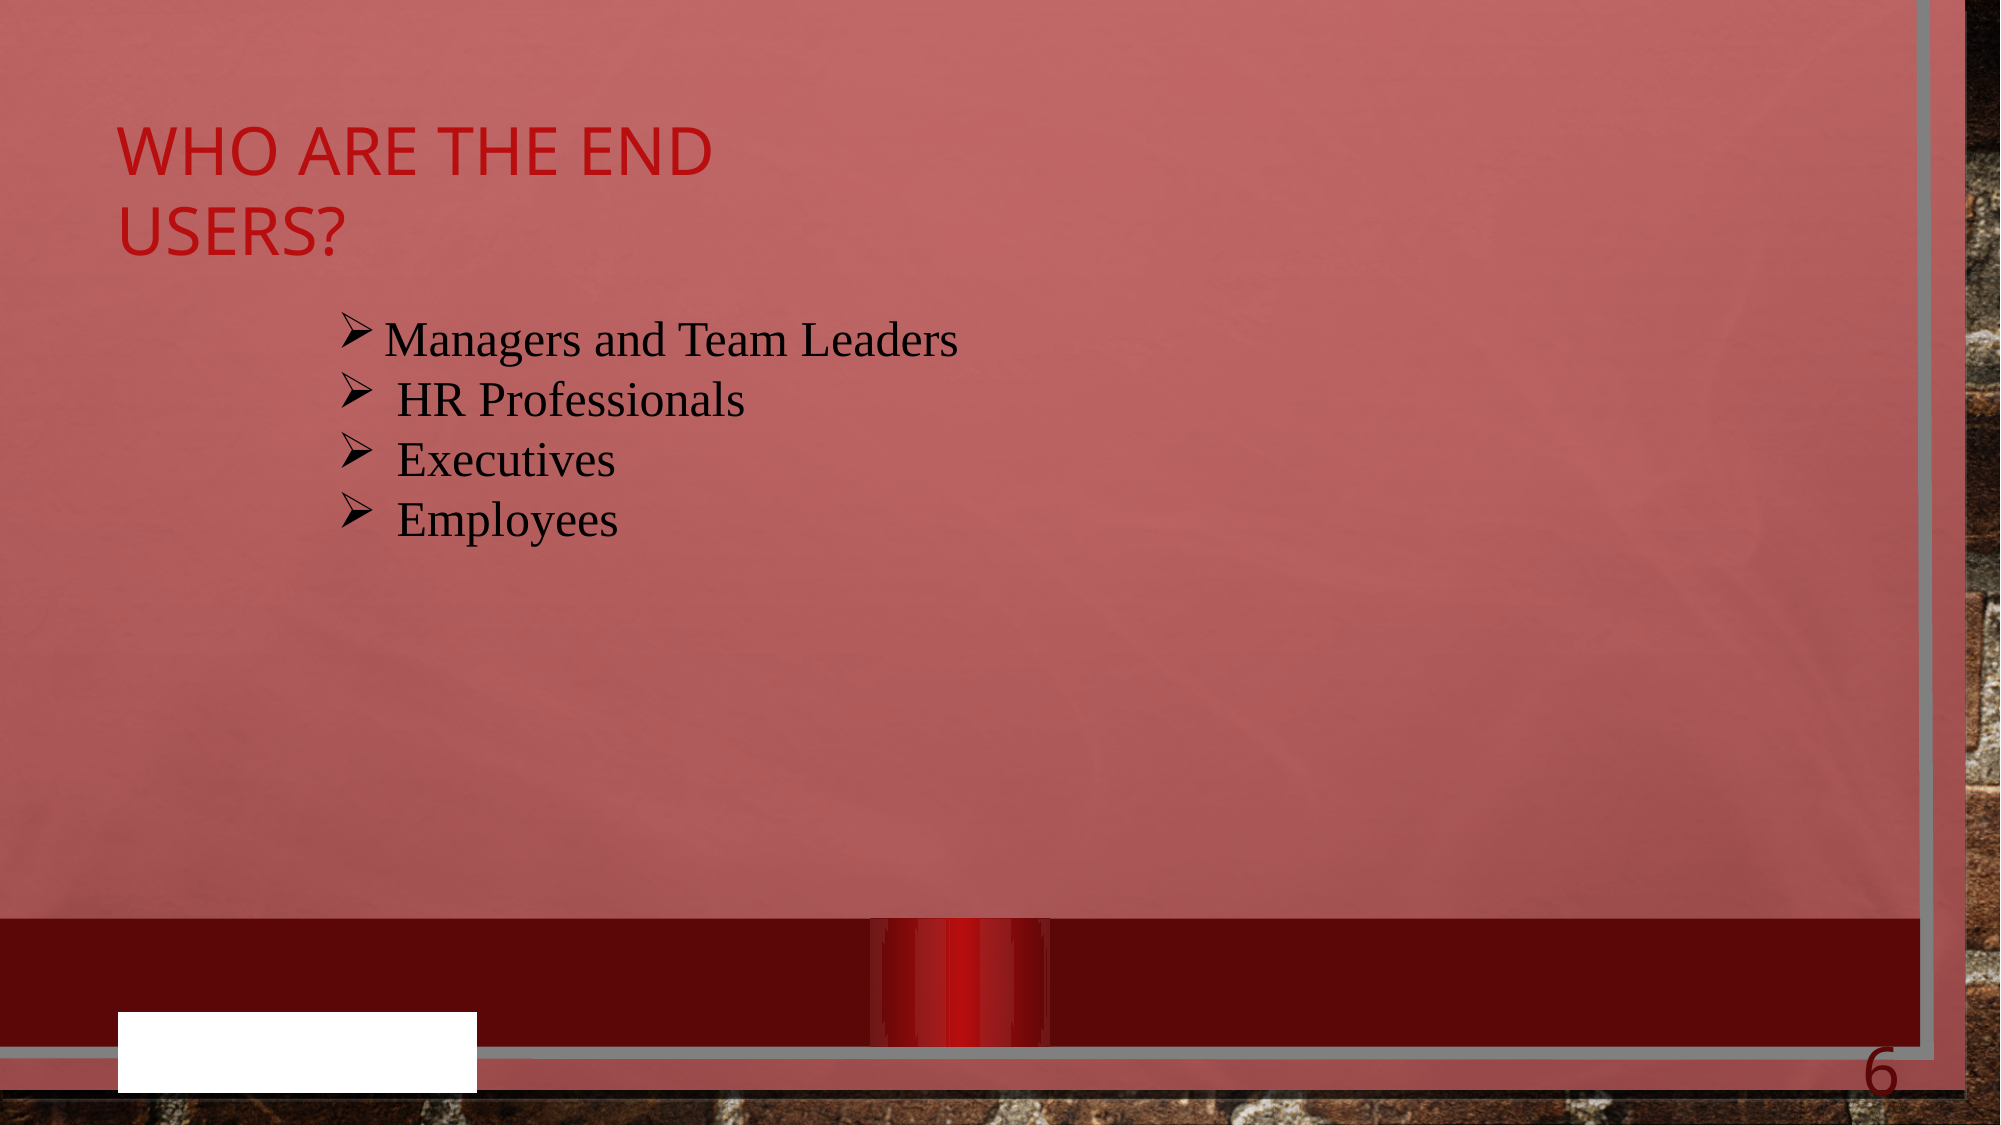

# WHO ARE THE END USERS?
Managers and Team Leaders
 HR Professionals
 Executives
 Employees